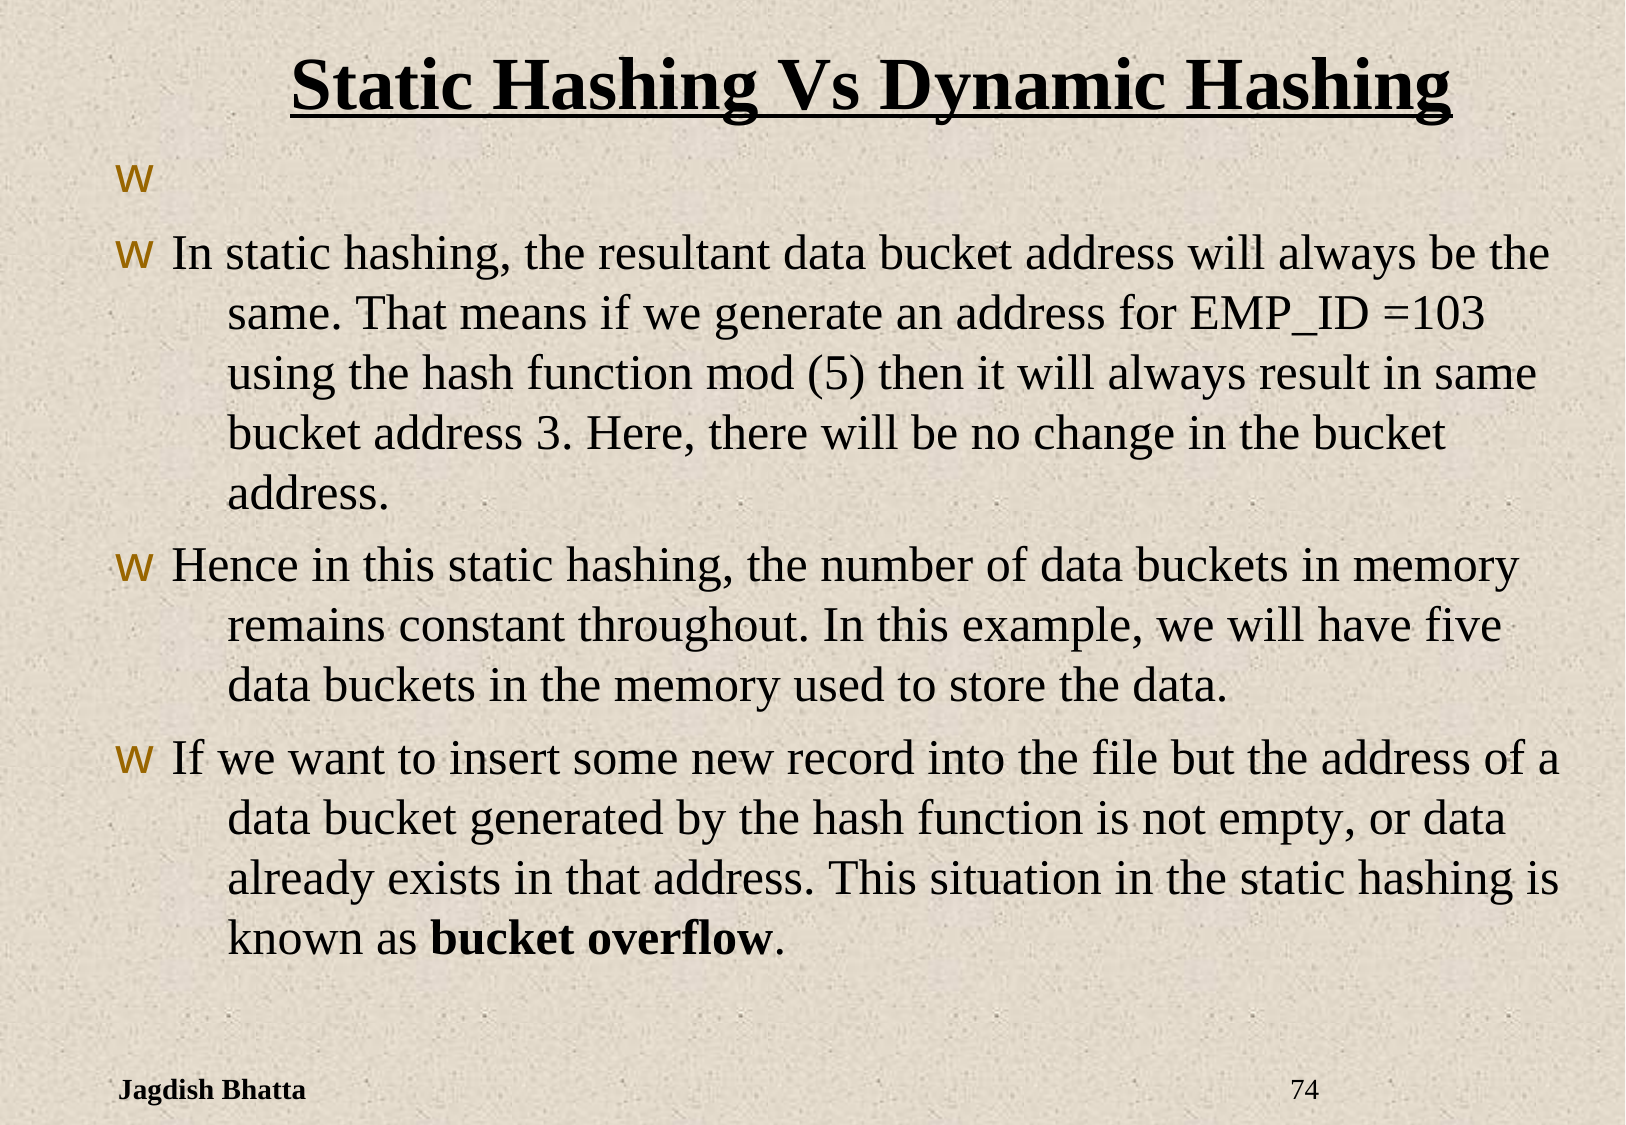

# Static Hashing Vs Dynamic Hashing
In static hashing, the resultant data bucket address will always be the same. That means if we generate an address for EMP_ID =103 using the hash function mod (5) then it will always result in same bucket address 3. Here, there will be no change in the bucket address.
Hence in this static hashing, the number of data buckets in memory remains constant throughout. In this example, we will have five data buckets in the memory used to store the data.
If we want to insert some new record into the file but the address of a data bucket generated by the hash function is not empty, or data already exists in that address. This situation in the static hashing is known as bucket overflow.
Jagdish Bhatta
73